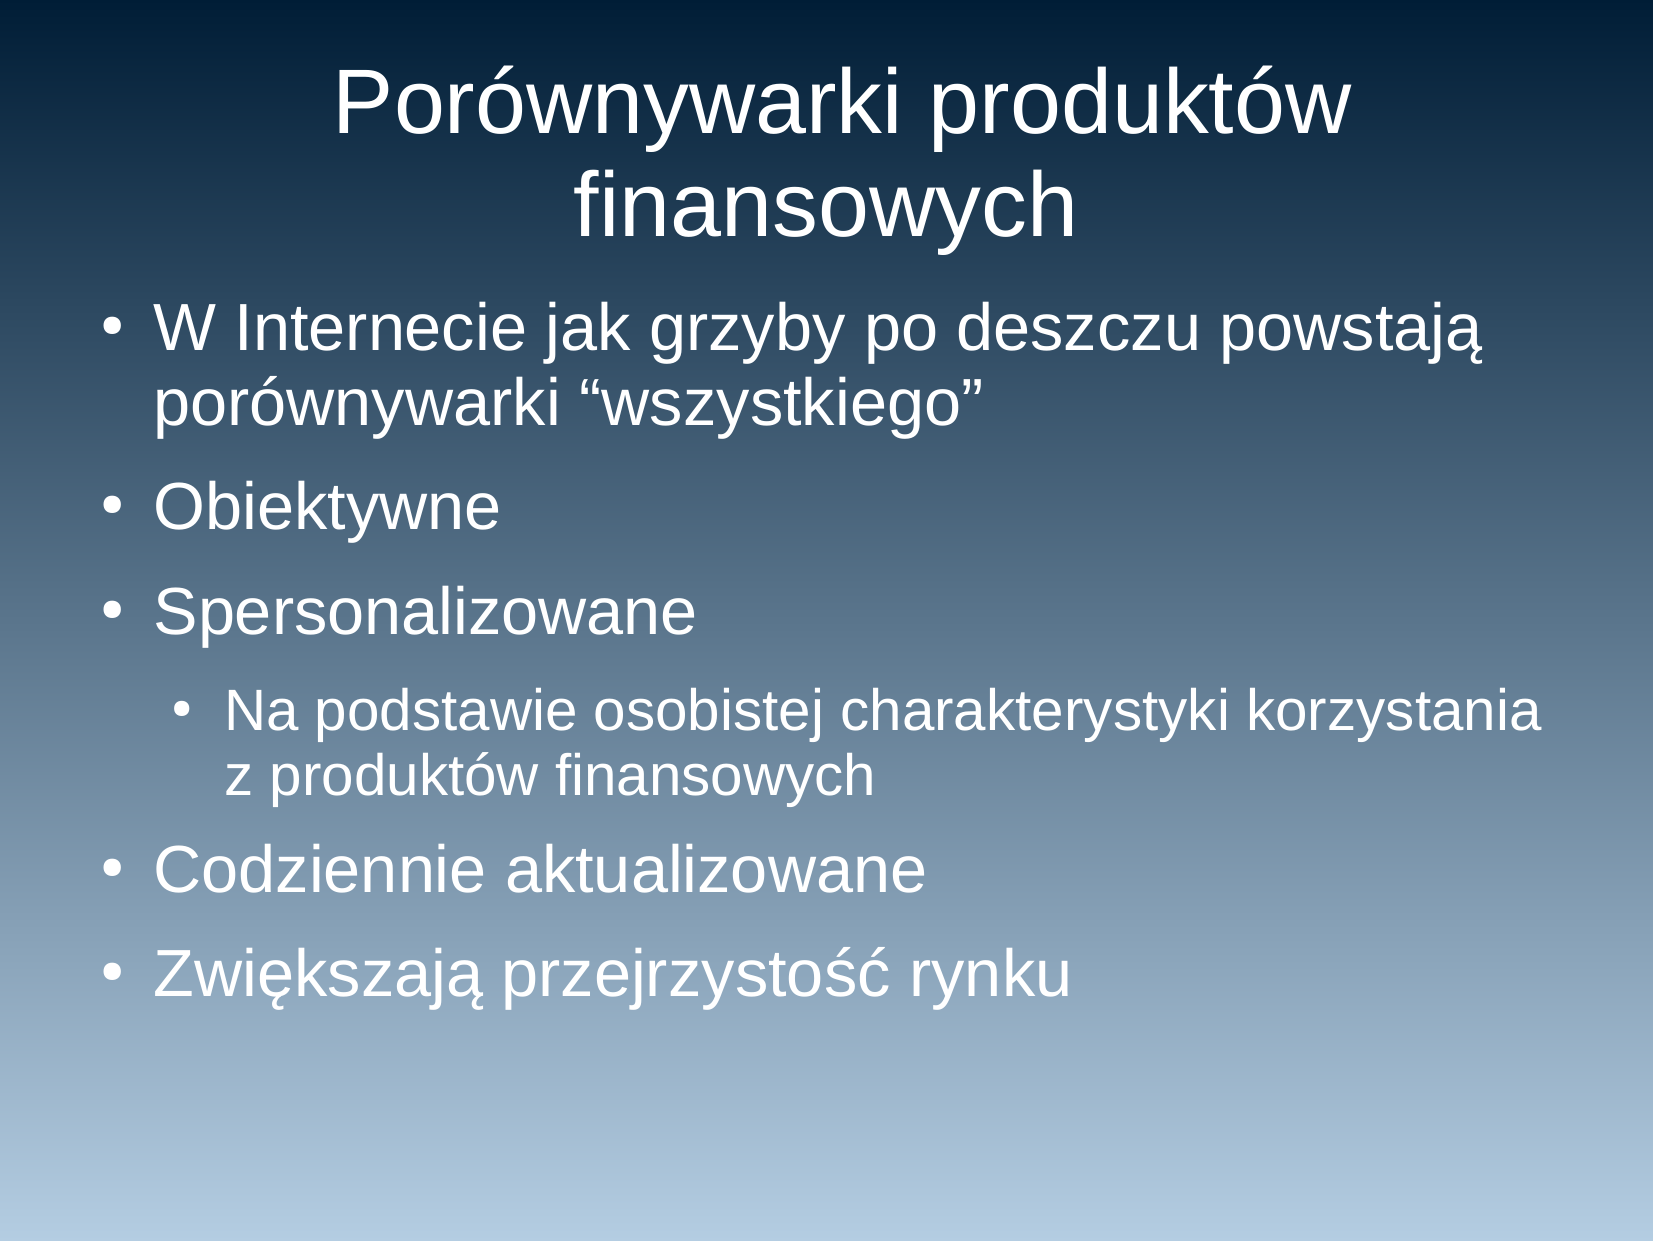

# Porównywarki produktów finansowych
W Internecie jak grzyby po deszczu powstają porównywarki “wszystkiego”
Obiektywne
Spersonalizowane
Na podstawie osobistej charakterystyki korzystania z produktów finansowych
Codziennie aktualizowane
Zwiększają przejrzystość rynku